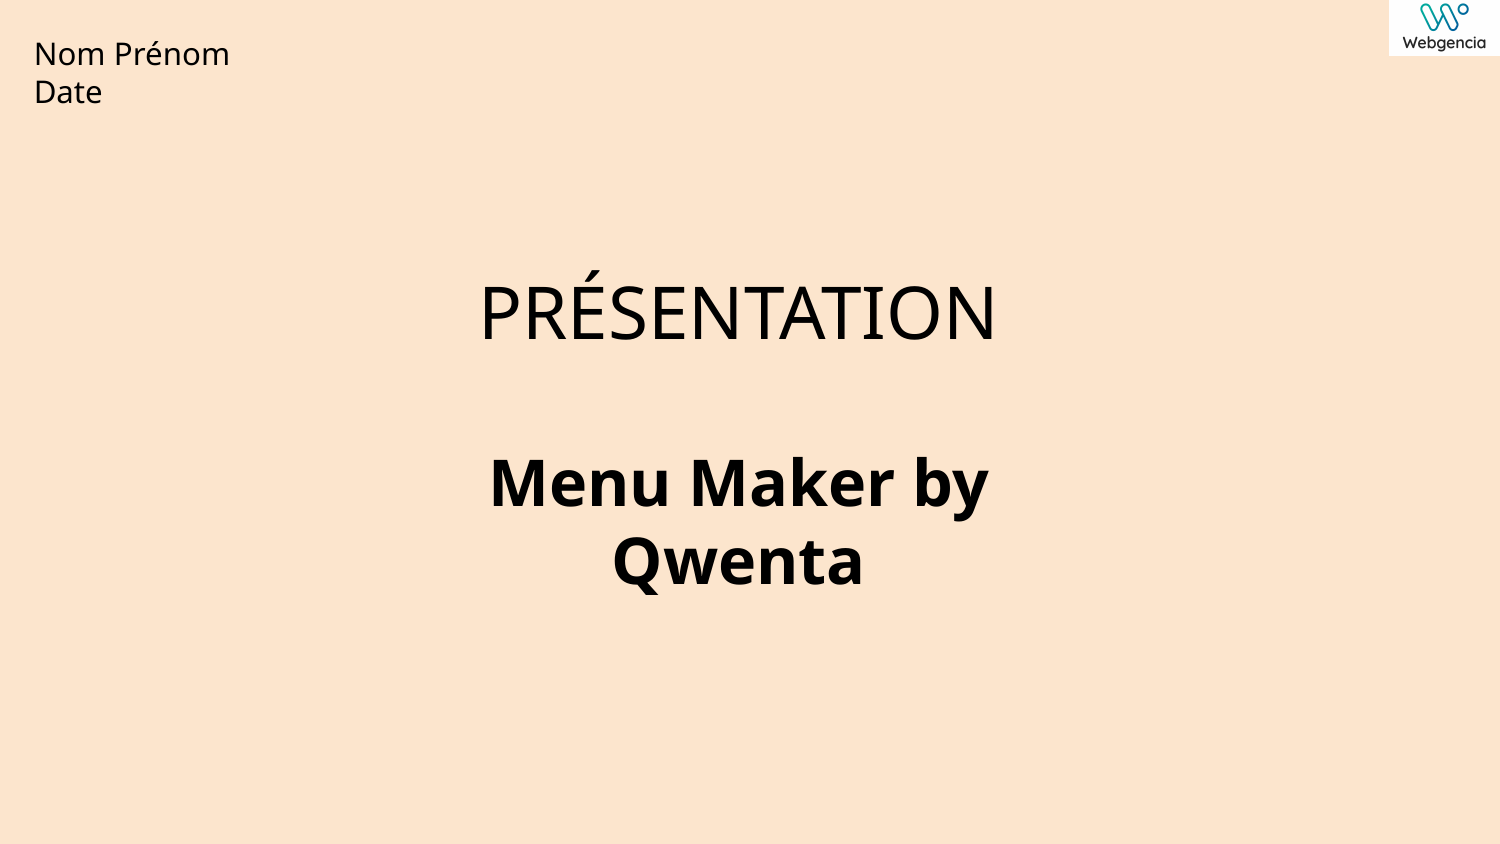

Nom Prénom
Date
PRÉSENTATION
Menu Maker by Qwenta